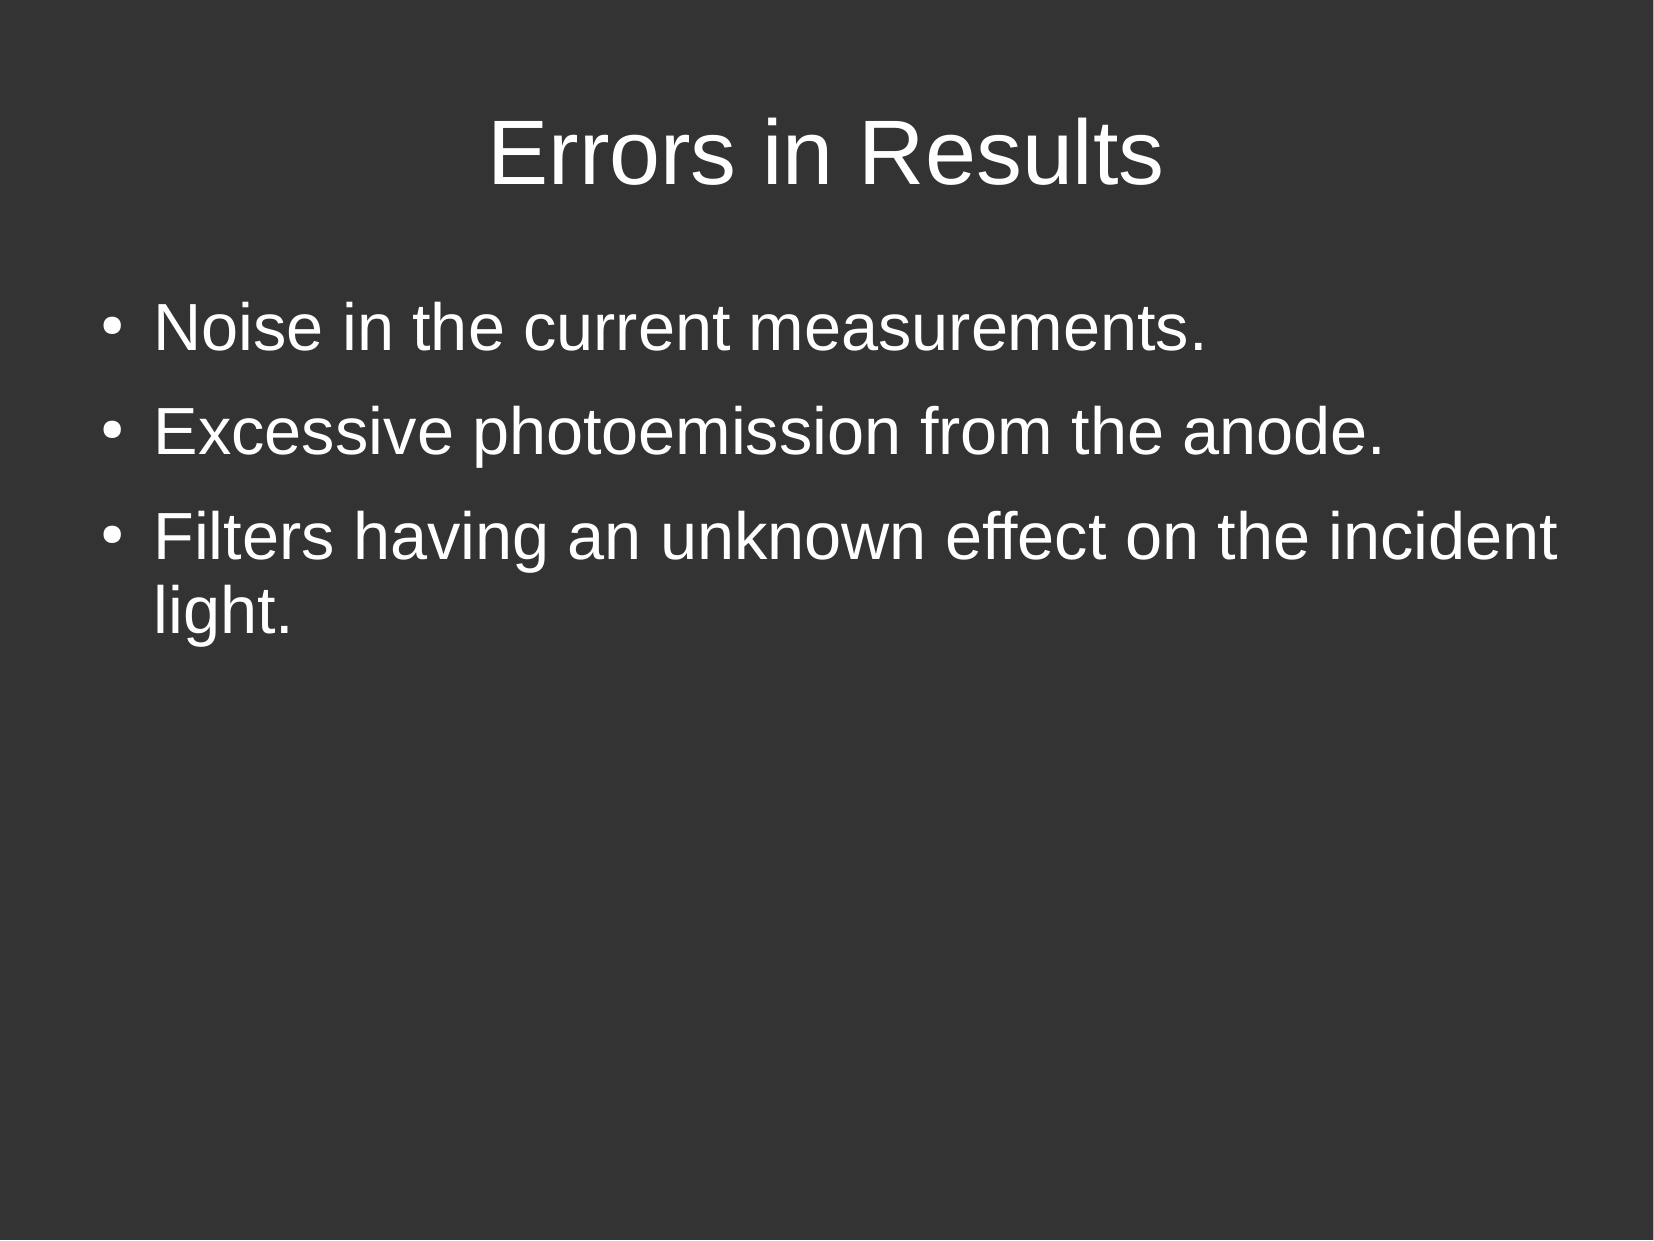

# Errors in Results
Noise in the current measurements.
Excessive photoemission from the anode.
Filters having an unknown effect on the incident light.